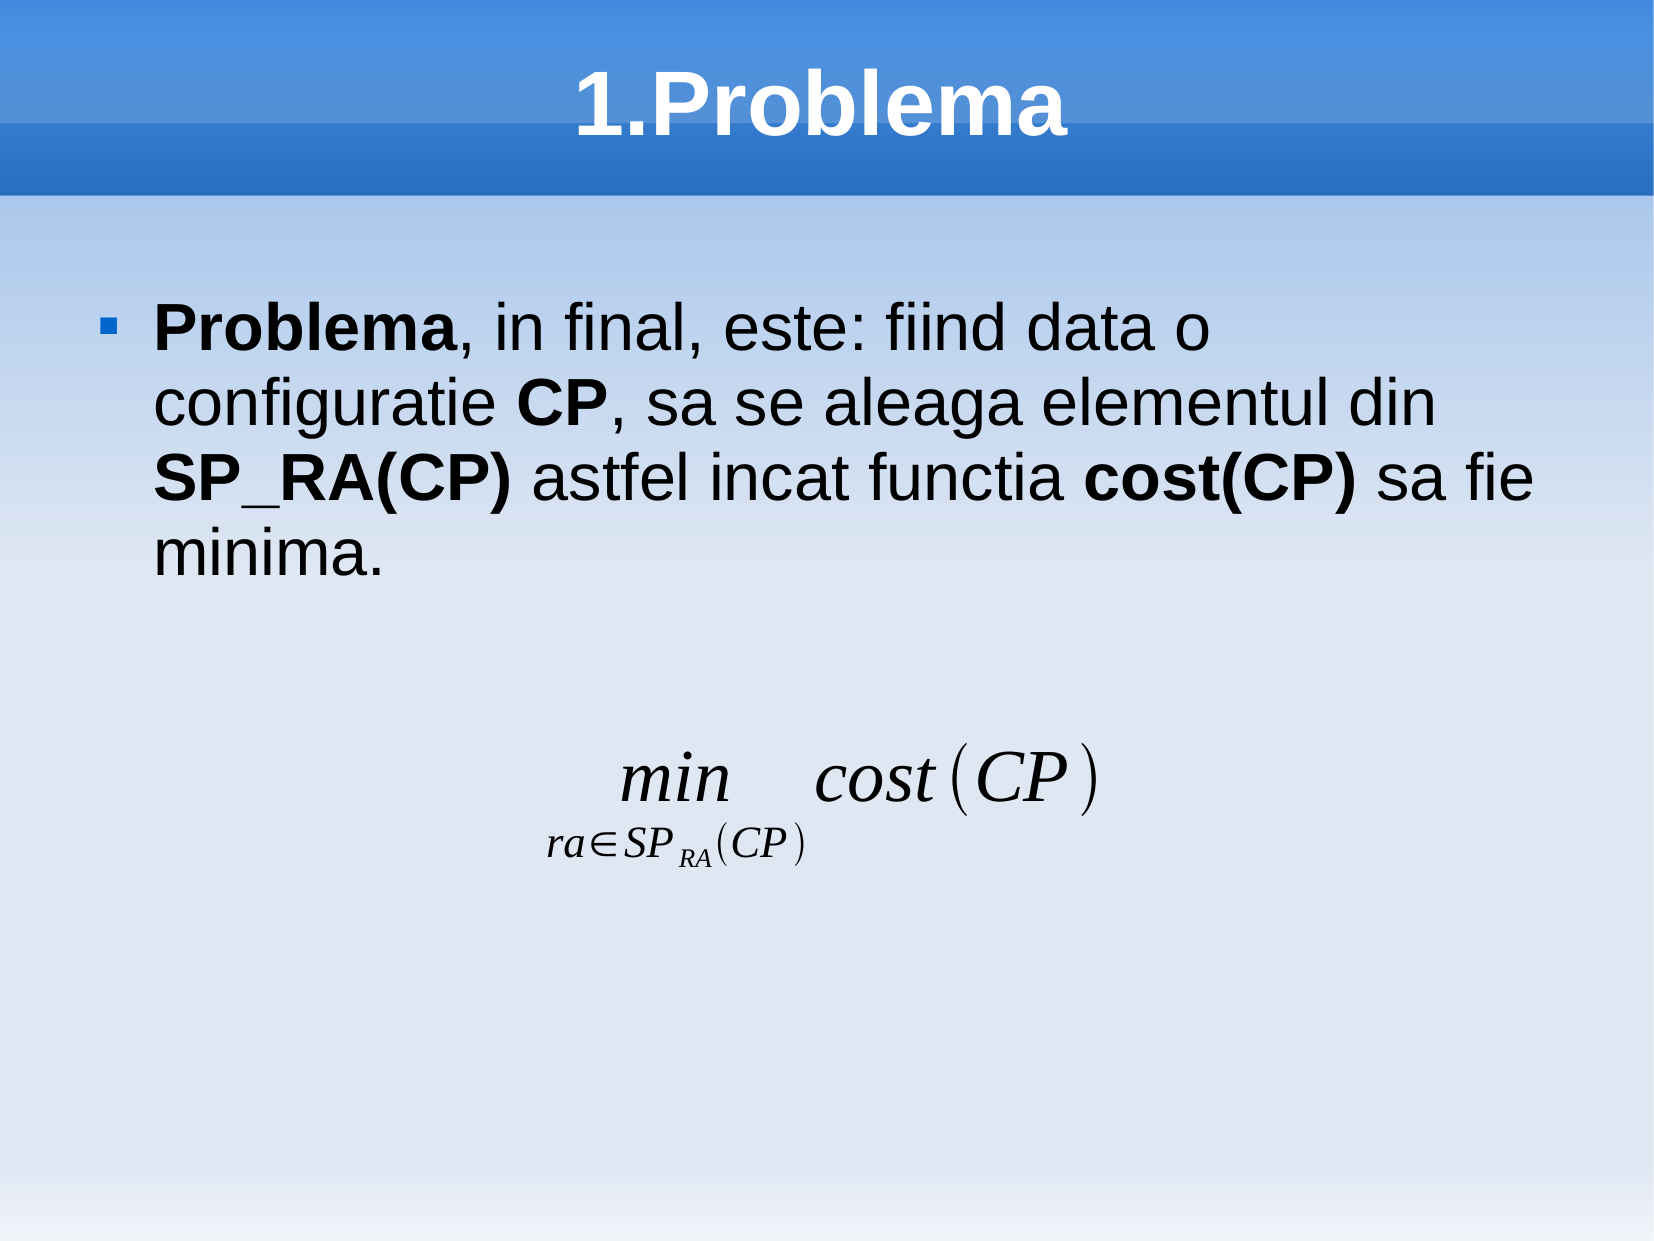

# 1.Problema
Problema, in final, este: fiind data o configuratie CP, sa se aleaga elementul din SP_RA(CP) astfel incat functia cost(CP) sa fie minima.